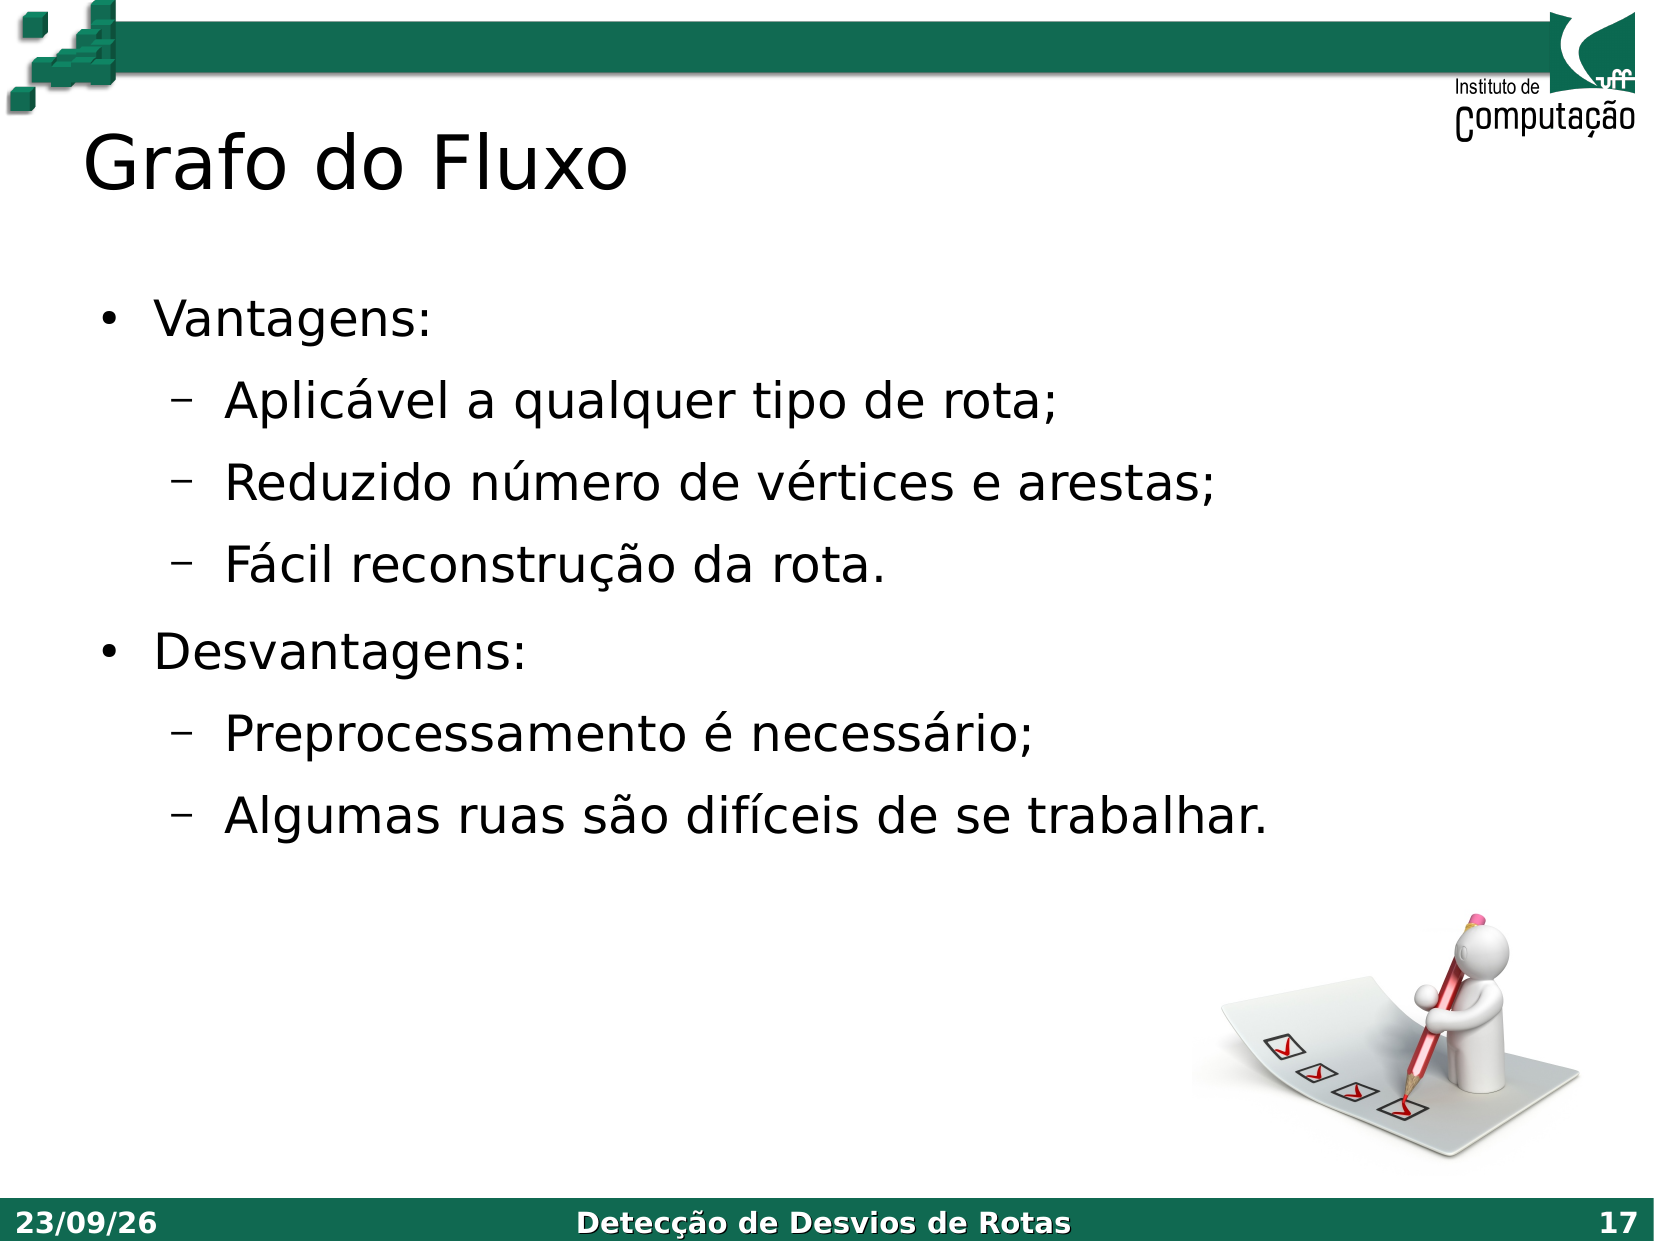

# Grafo do Fluxo
Vantagens:
Aplicável a qualquer tipo de rota;
Reduzido número de vértices e arestas;
Fácil reconstrução da rota.
Desvantagens:
Preprocessamento é necessário;
Algumas ruas são difíceis de se trabalhar.